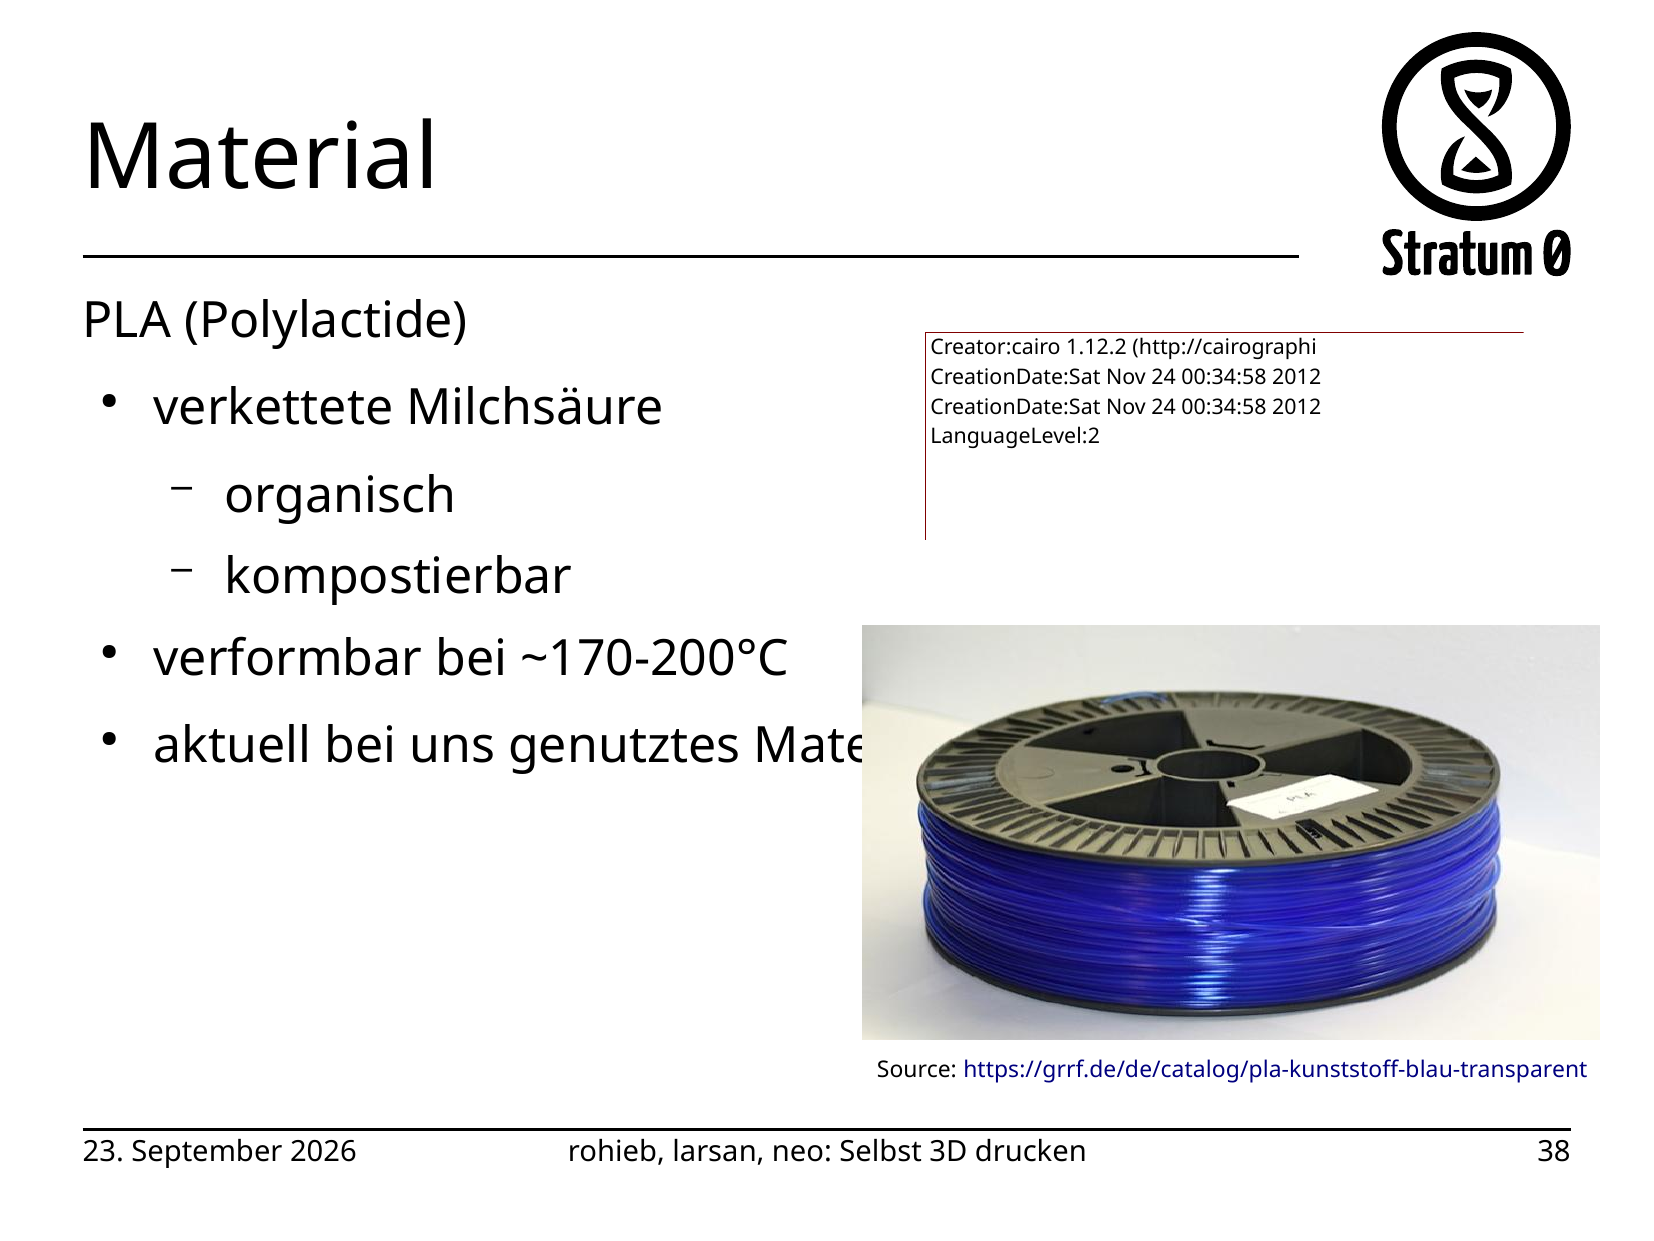

# Material
PLA (Polylactide)
verkettete Milchsäure
organisch
kompostierbar
verformbar bei ~170-200°C
aktuell bei uns genutztes Material
Source: https://grrf.de/de/catalog/pla-kunststoff-blau-transparent
rohieb, larsan, neo: Selbst 3D drucken
38